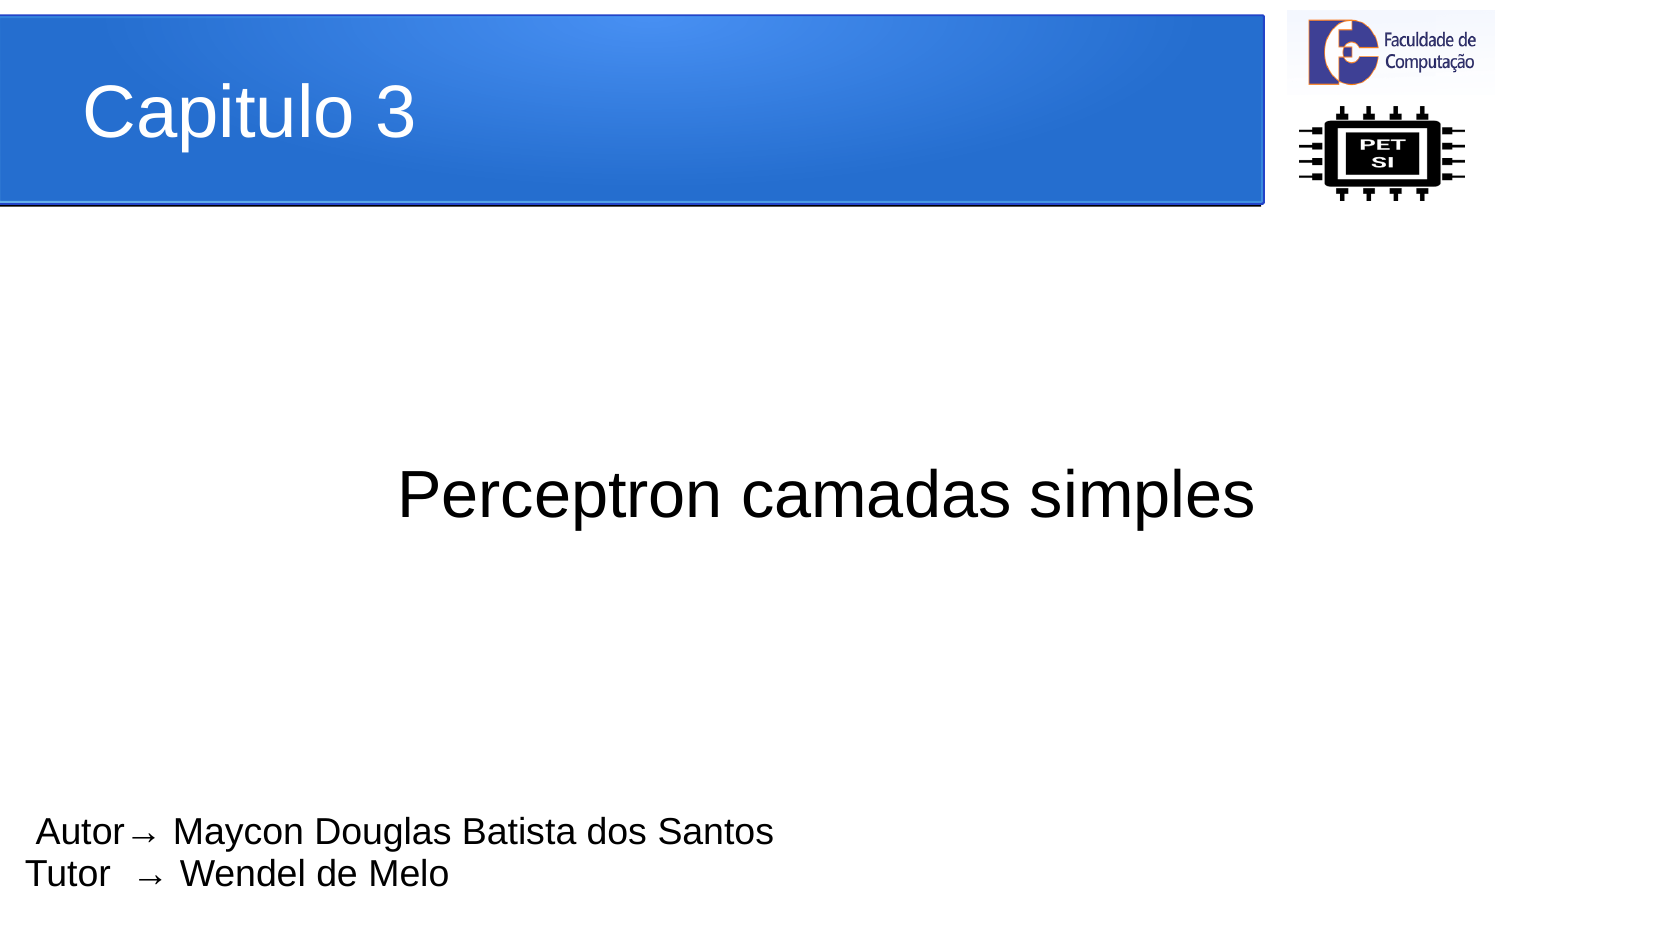

# Capitulo 3
Perceptron camadas simples
 Autor→ Maycon Douglas Batista dos Santos
Tutor → Wendel de Melo